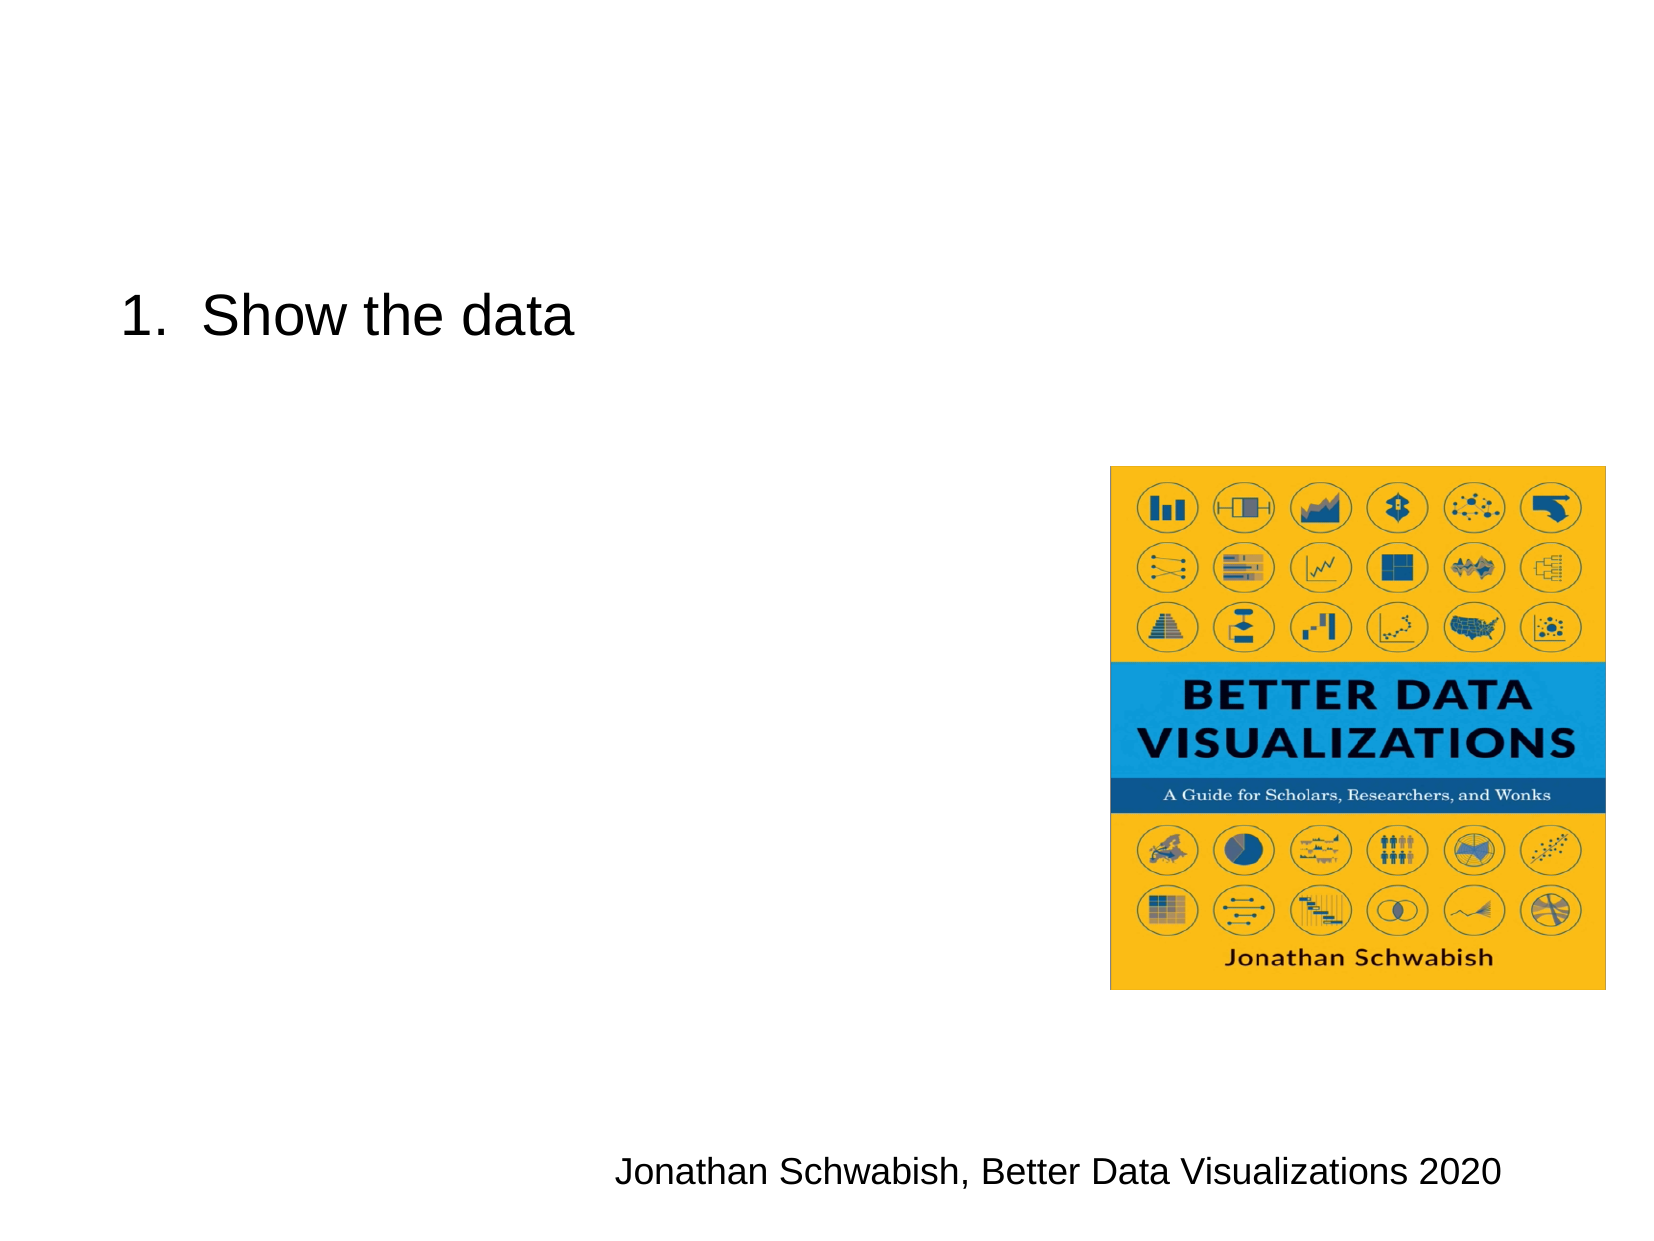

#
1. Show the data
Jonathan Schwabish, Better Data Visualizations 2020